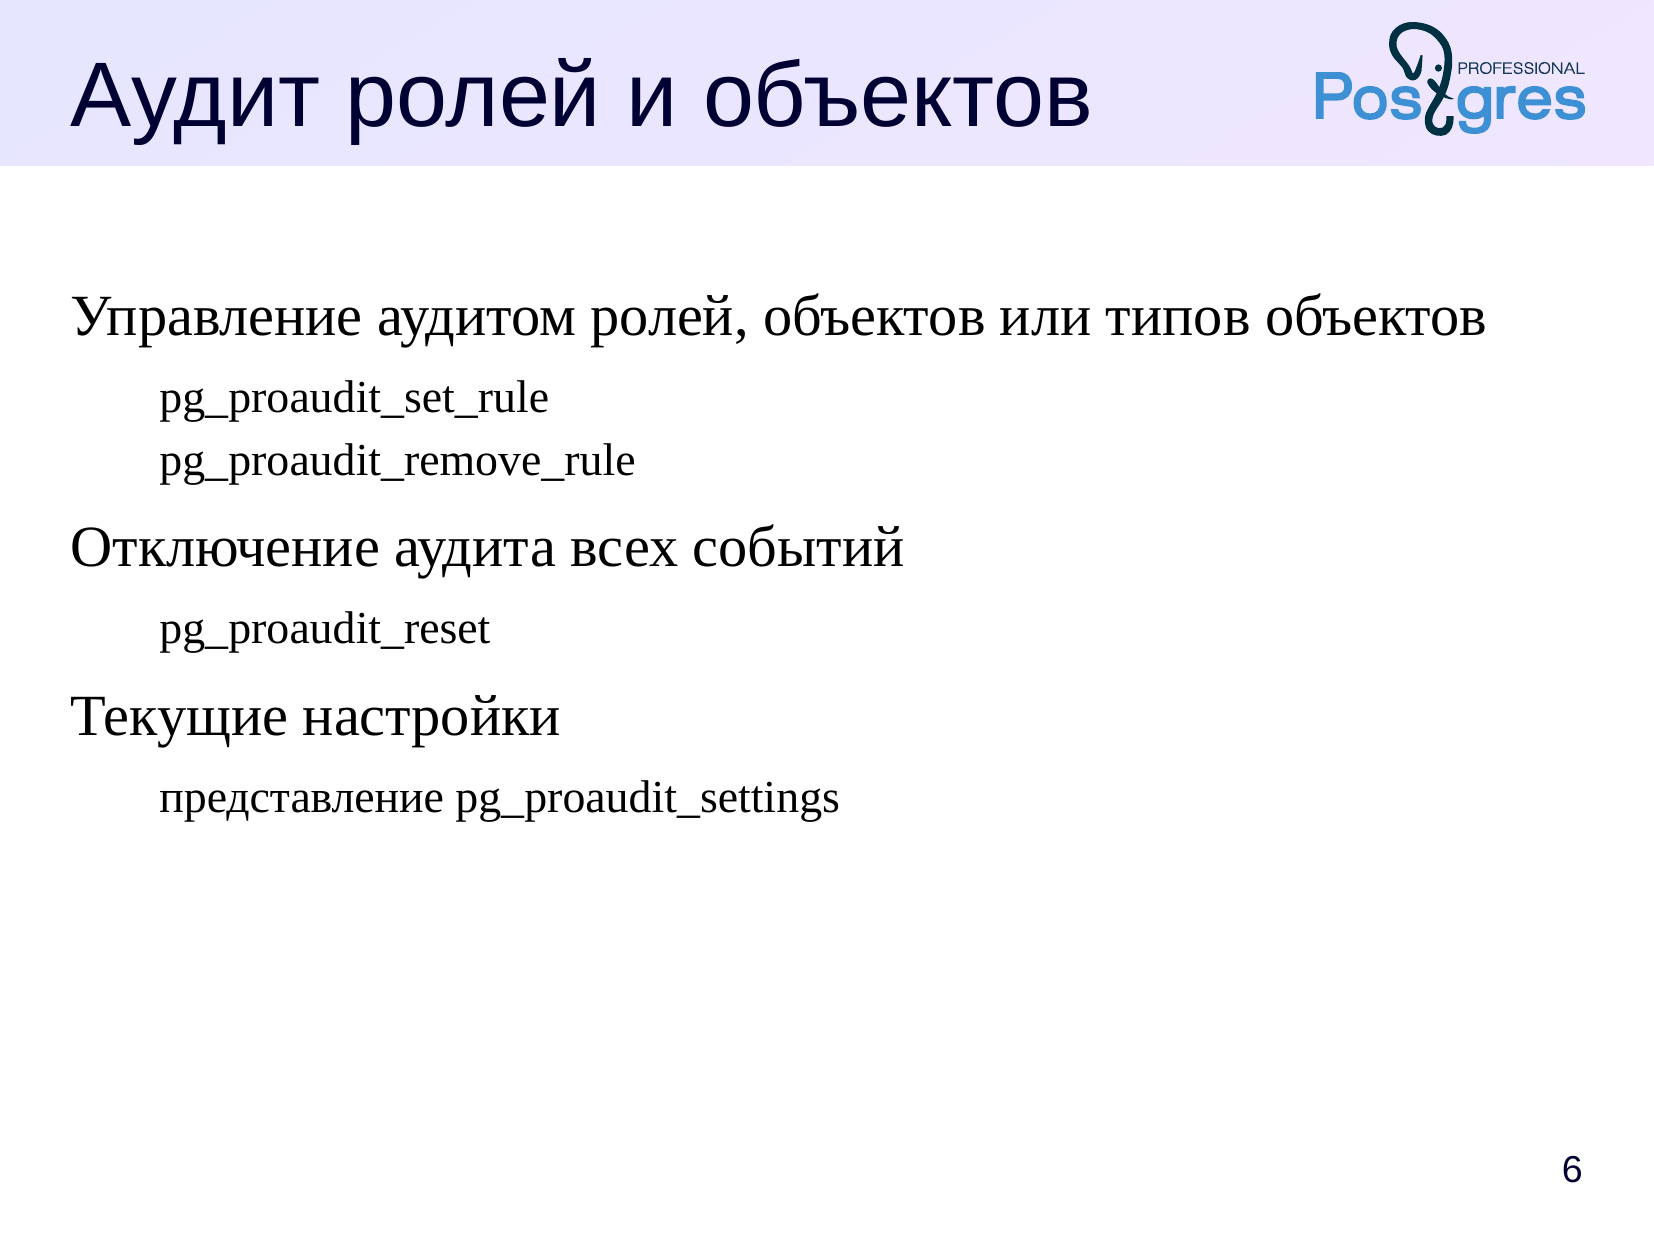

# Аудит ролей и объектов
Управление аудитом ролей, объектов или типов объектов
pg_proaudit_set_rule
pg_proaudit_remove_rule
Отключение аудита всех событий
pg_proaudit_reset
Текущие настройки
представление pg_proaudit_settings